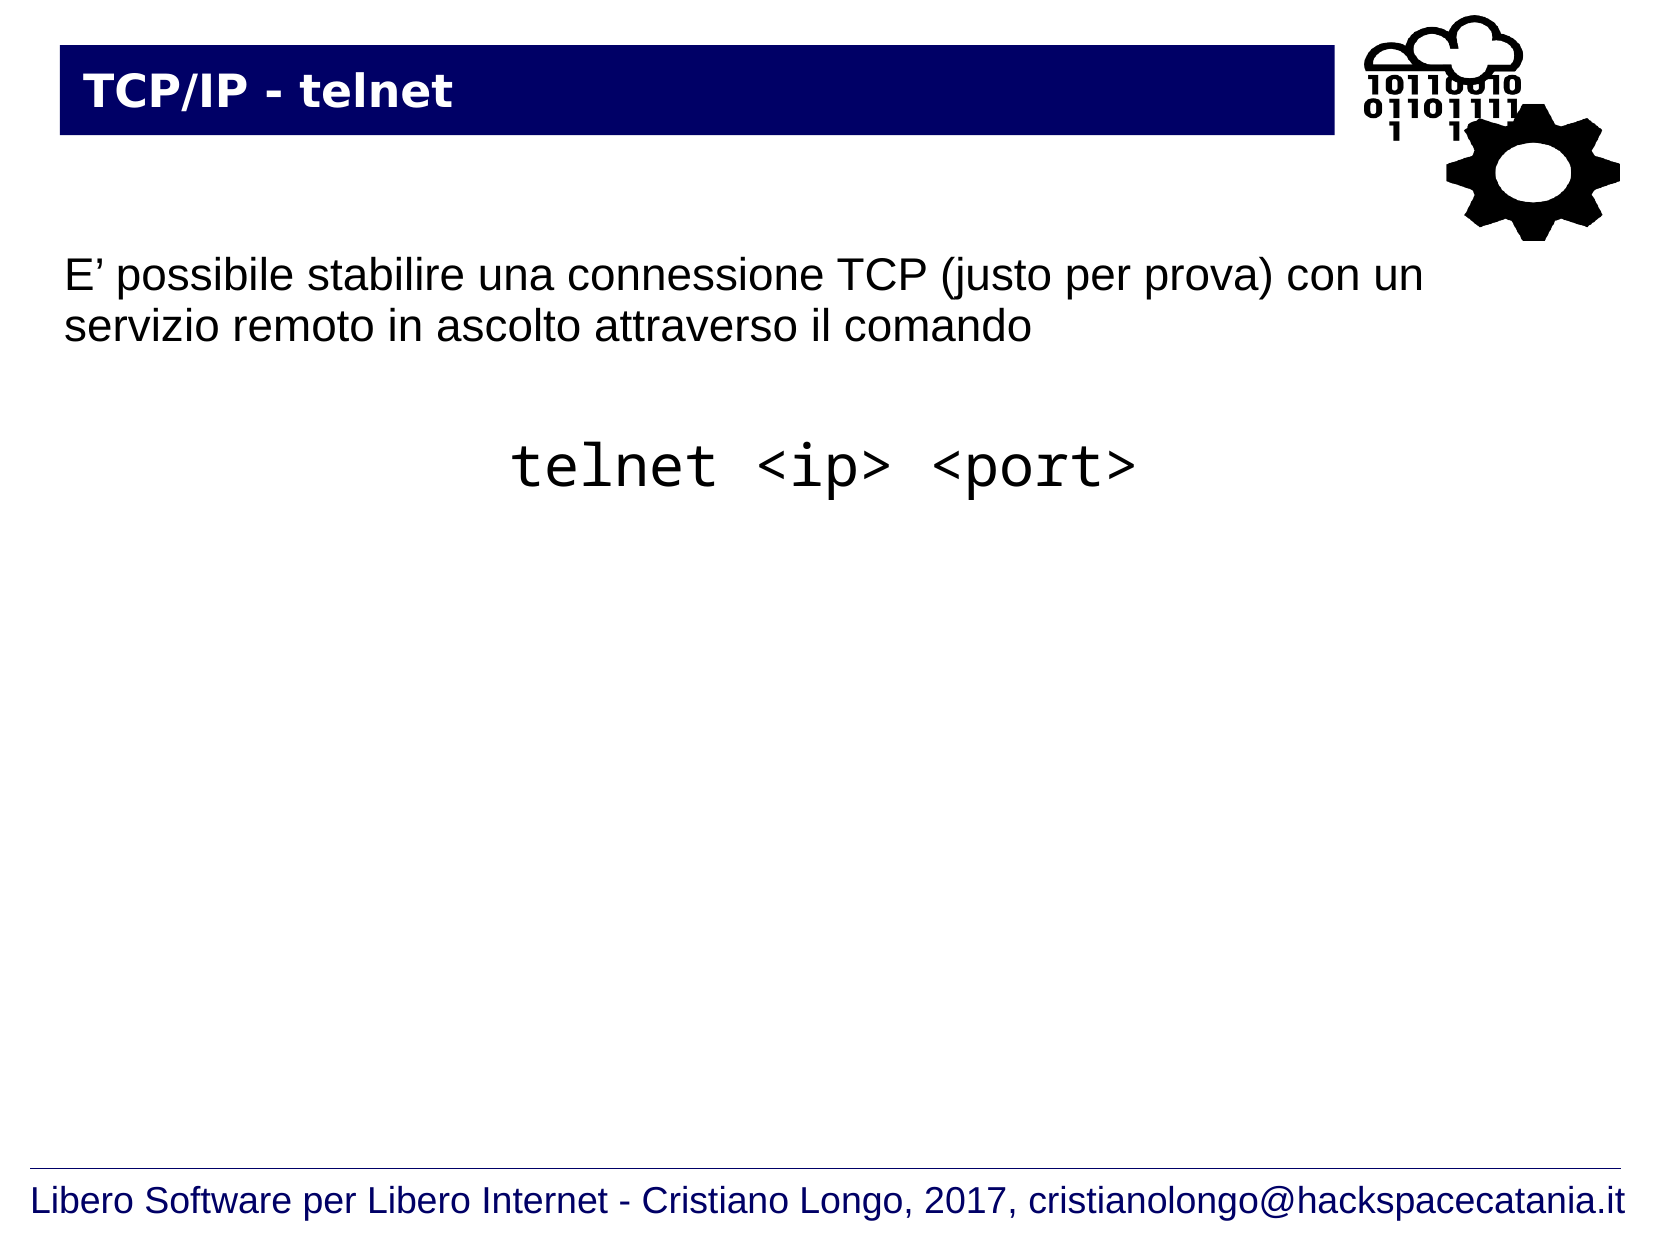

# TCP/IP - telnet
E’ possibile stabilire una connessione TCP (justo per prova) con un servizio remoto in ascolto attraverso il comando
telnet <ip> <port>
Libero Software per Libero Internet - Cristiano Longo, 2017, cristianolongo@hackspacecatania.it